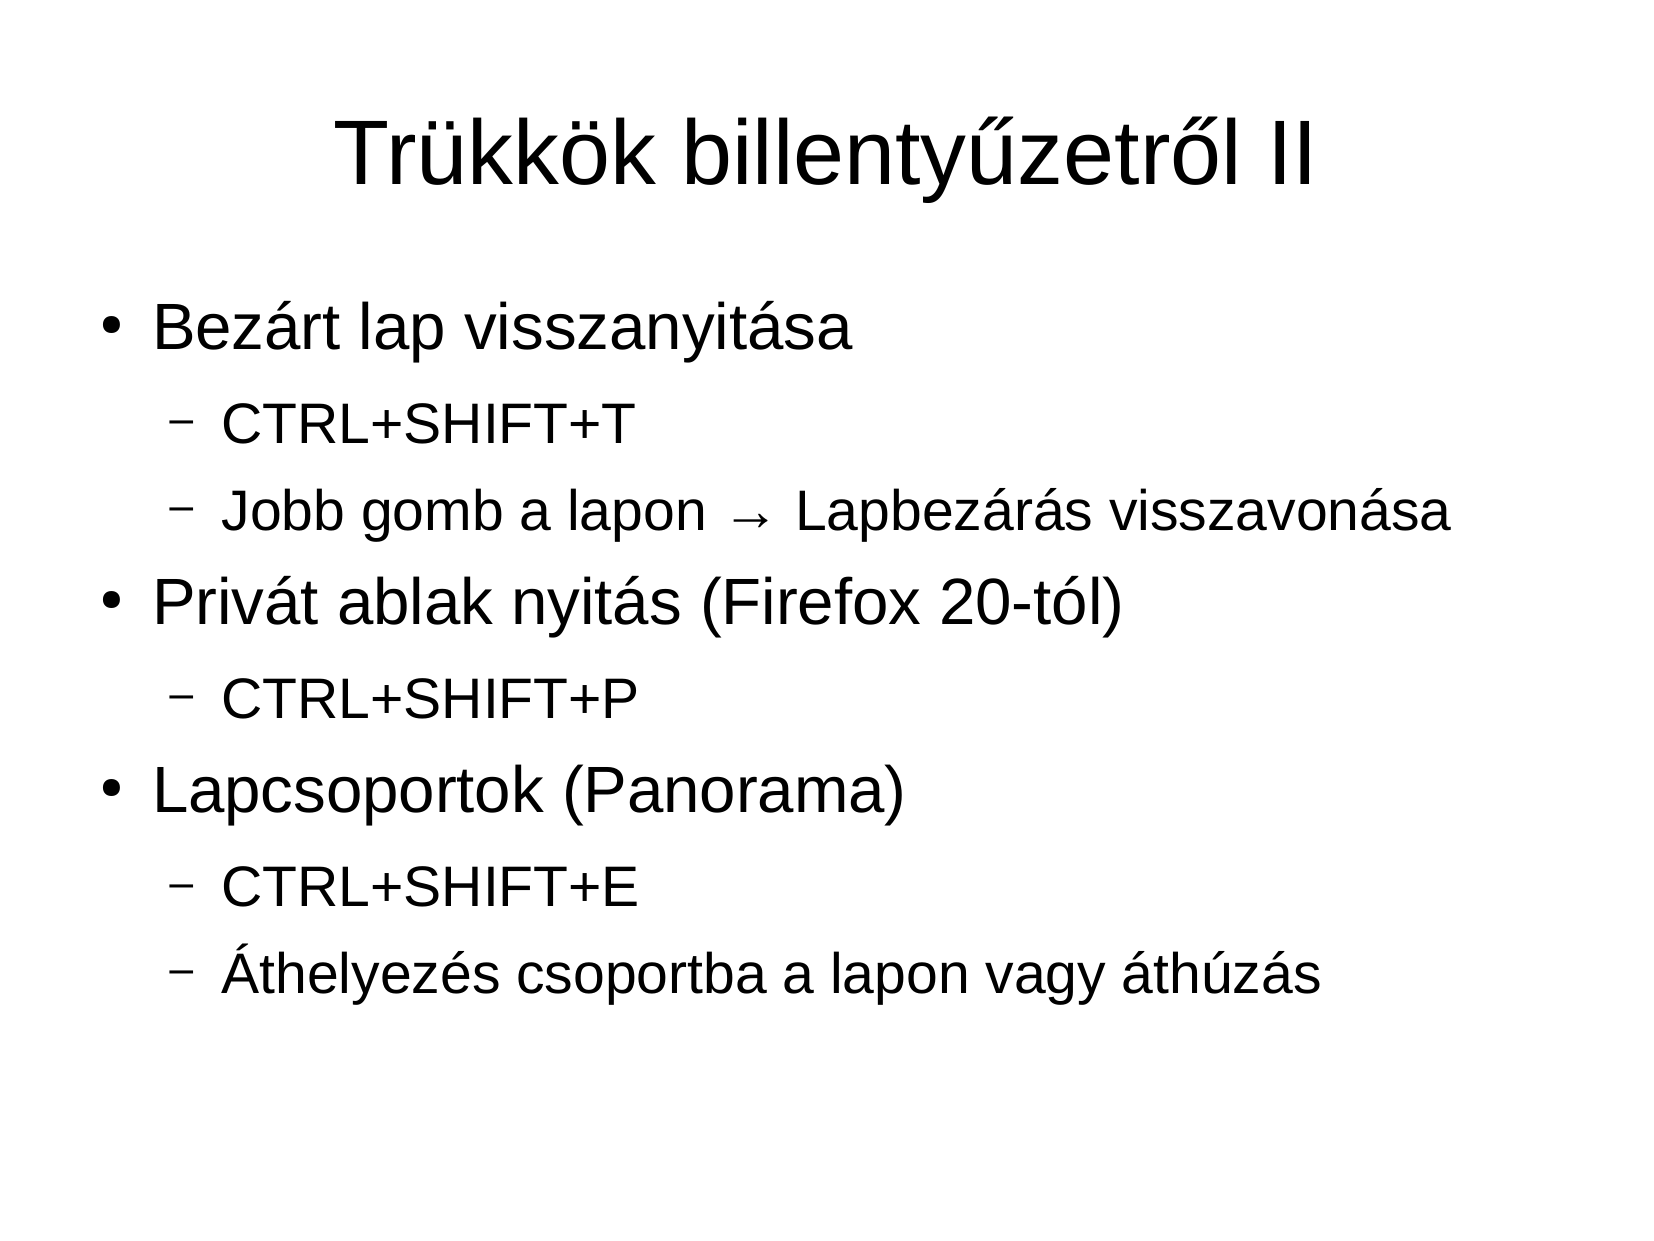

# Trükkök billentyűzetről II
Bezárt lap visszanyitása
CTRL+SHIFT+T
Jobb gomb a lapon → Lapbezárás visszavonása
Privát ablak nyitás (Firefox 20-tól)
CTRL+SHIFT+P
Lapcsoportok (Panorama)
CTRL+SHIFT+E
Áthelyezés csoportba a lapon vagy áthúzás